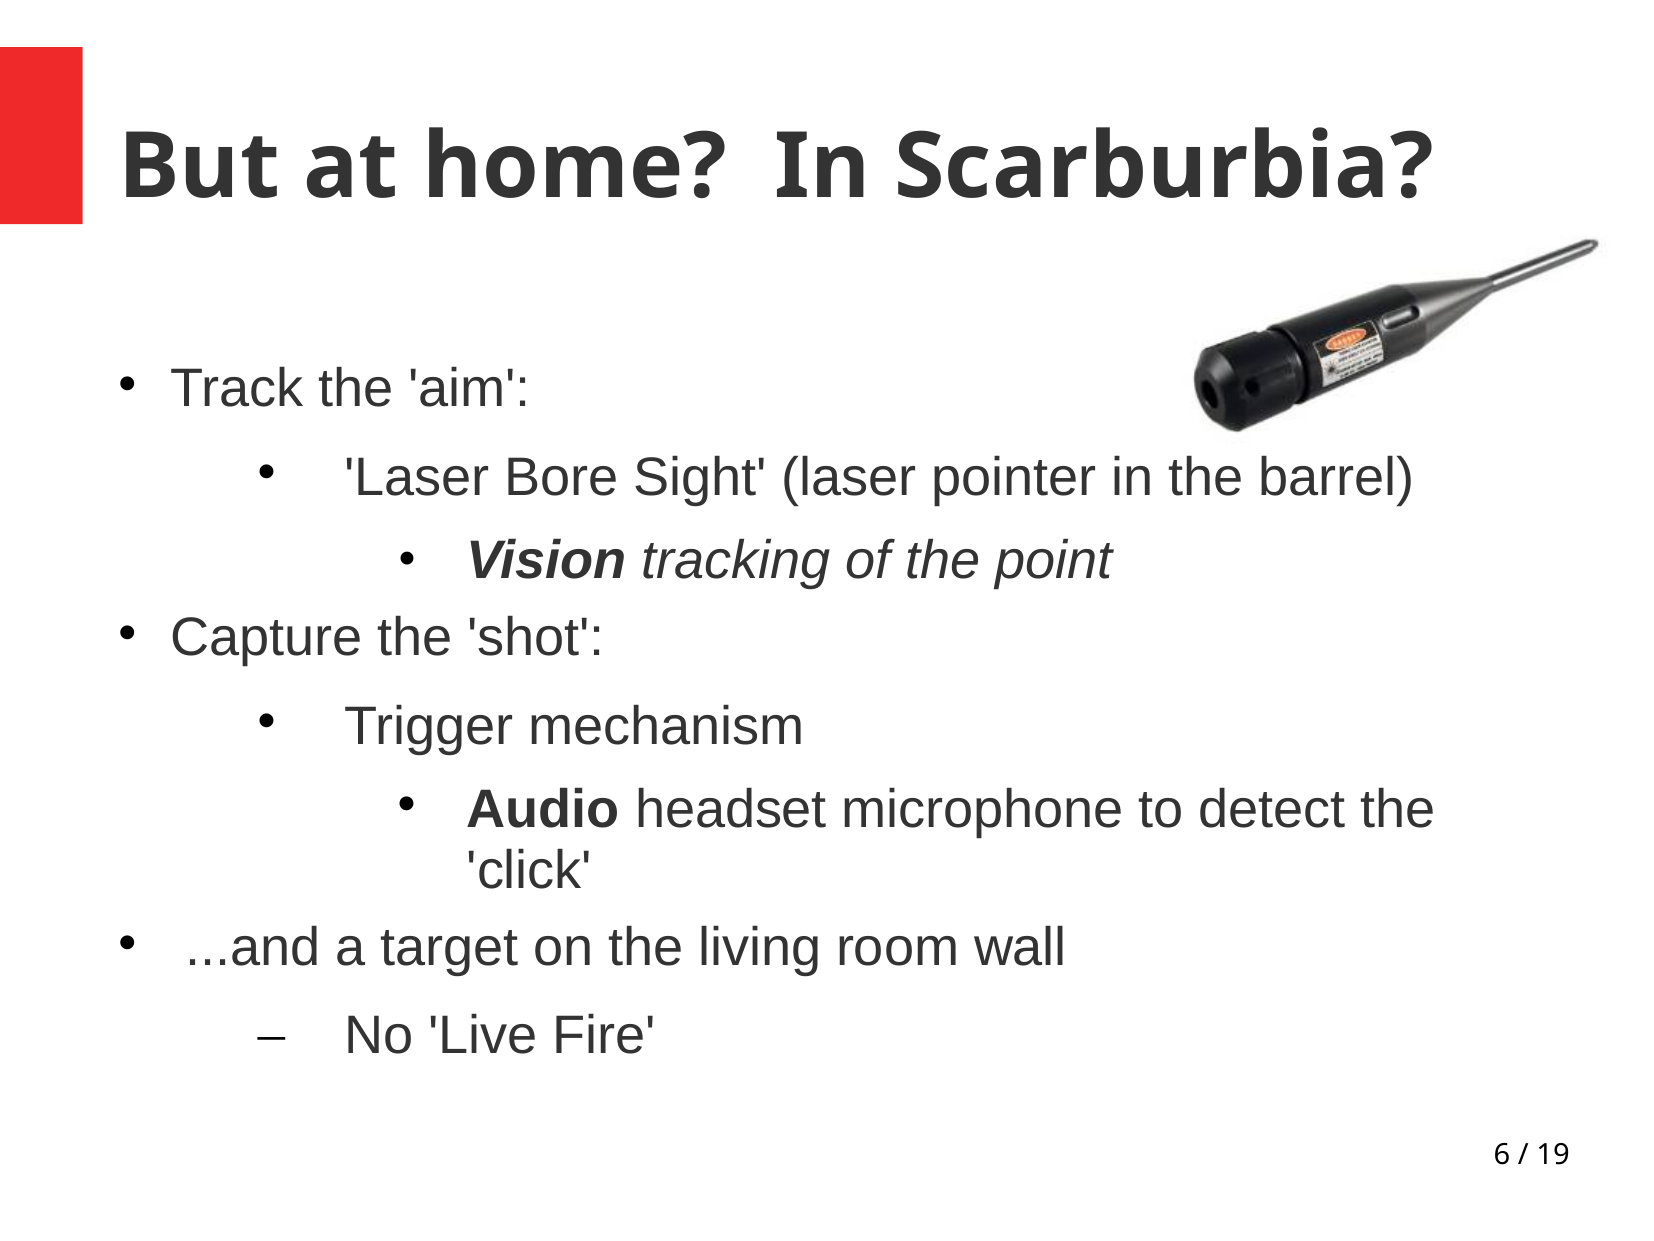

# But at home? In Scarburbia?
Track the 'aim':
'Laser Bore Sight' (laser pointer in the barrel)
Vision tracking of the point
Capture the 'shot':
Trigger mechanism
Audio headset microphone to detect the 'click'
 ...and a target on the living room wall
No 'Live Fire'
6